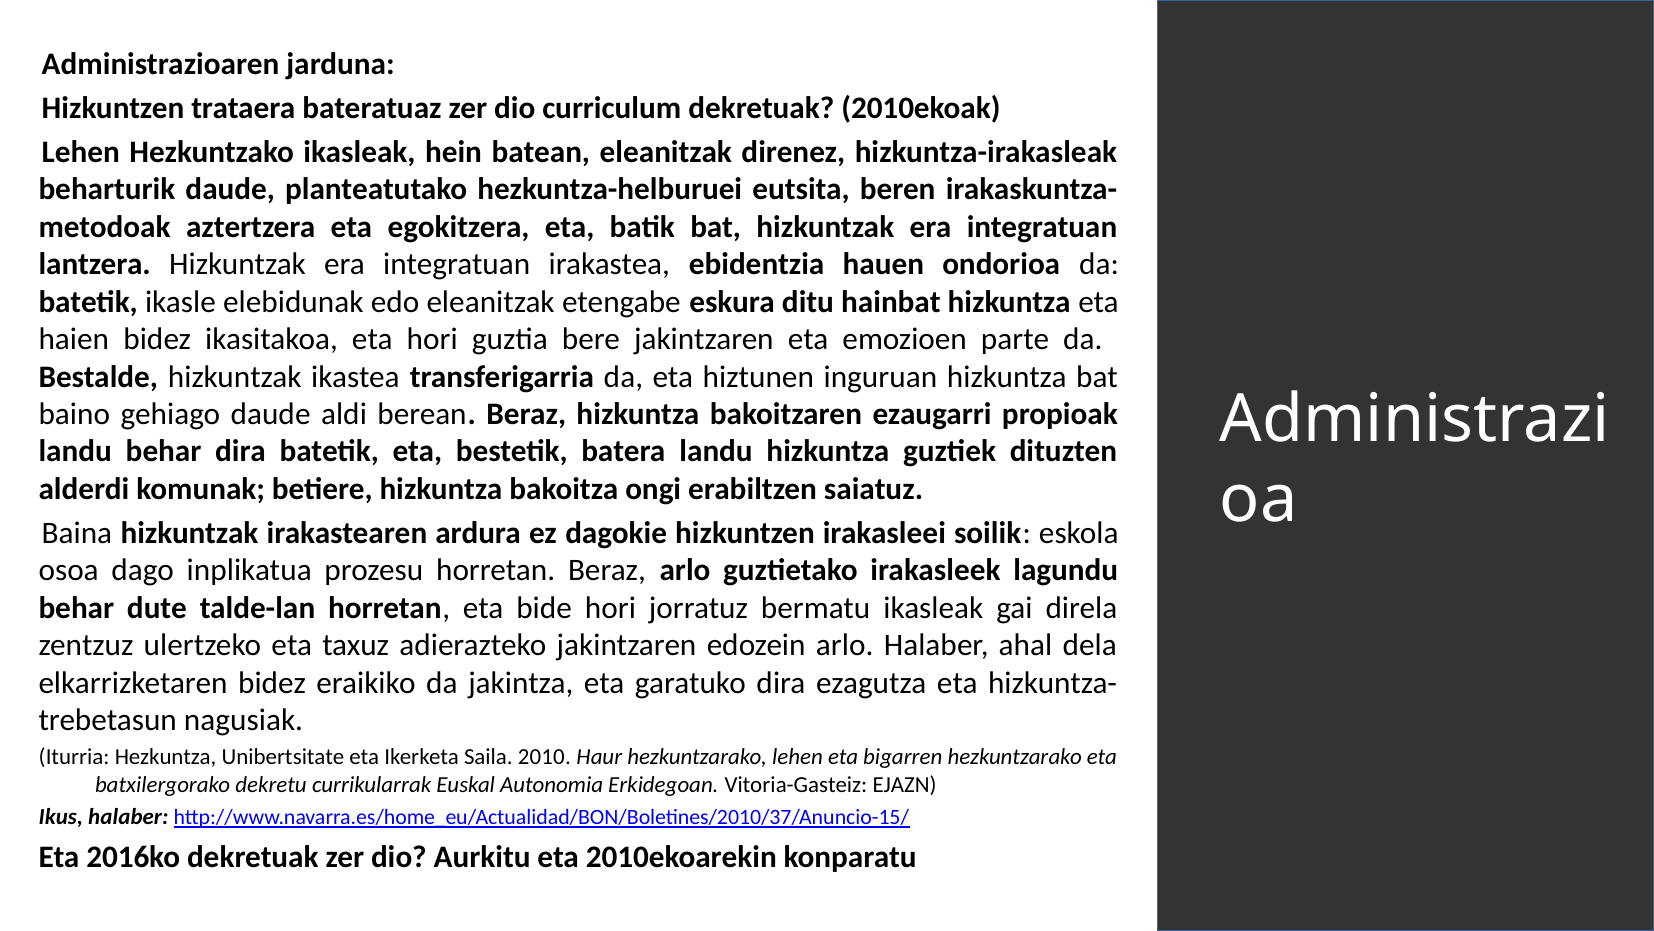

# Administrazioaren jarduna:
Hizkuntzen trataera bateratuaz zer dio curriculum dekretuak? (2010ekoak)
Lehen Hezkuntzako ikasleak, hein batean, eleanitzak direnez, hizkuntza-irakasleak beharturik daude, planteatutako hezkuntza-helburuei eutsita, beren irakaskuntza-metodoak aztertzera eta egokitzera, eta, batik bat, hizkuntzak era integratuan lantzera. Hizkuntzak era integratuan irakastea, ebidentzia hauen ondorioa da: batetik, ikasle elebidunak edo eleanitzak etengabe eskura ditu hainbat hizkuntza eta haien bidez ikasitakoa, eta hori guztia bere jakintzaren eta emozioen parte da. Bestalde, hizkuntzak ikastea transferigarria da, eta hiztunen inguruan hizkuntza bat baino gehiago daude aldi berean. Beraz, hizkuntza bakoitzaren ezaugarri propioak landu behar dira batetik, eta, bestetik, batera landu hizkuntza guztiek dituzten alderdi komunak; betiere, hizkuntza bakoitza ongi erabiltzen saiatuz.
Baina hizkuntzak irakastearen ardura ez dagokie hizkuntzen irakasleei soilik: eskola osoa dago inplikatua prozesu horretan. Beraz, arlo guztietako irakasleek lagundu behar dute talde-lan horretan, eta bide hori jorratuz bermatu ikasleak gai direla zentzuz ulertzeko eta taxuz adierazteko jakintzaren edozein arlo. Halaber, ahal dela elkarrizketaren bidez eraikiko da jakintza, eta garatuko dira ezagutza eta hizkuntza-trebetasun nagusiak.
(Iturria: Hezkuntza, Unibertsitate eta Ikerketa Saila. 2010. Haur hezkuntzarako, lehen eta bigarren hezkuntzarako eta batxilergorako dekretu currikularrak Euskal Autonomia Erkidegoan. Vitoria-Gasteiz: EJAZN)
Ikus, halaber: http://www.navarra.es/home_eu/Actualidad/BON/Boletines/2010/37/Anuncio-15/
Eta 2016ko dekretuak zer dio? Aurkitu eta 2010ekoarekin konparatu
Administrazioa